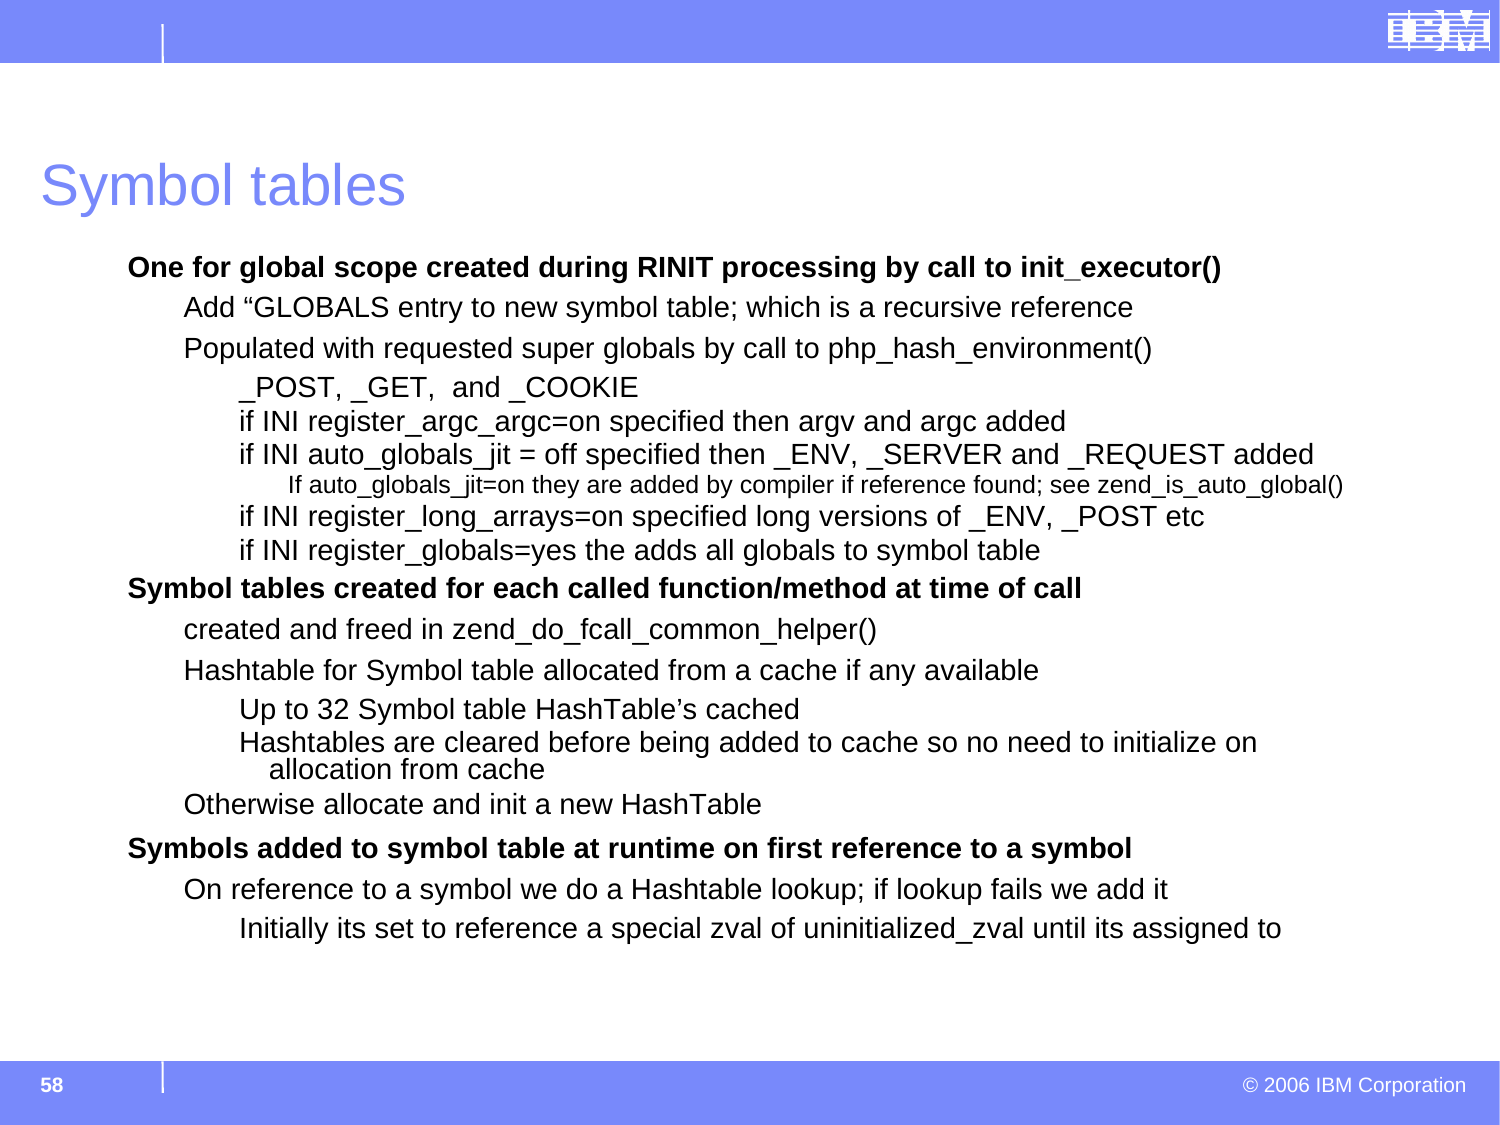

# Symbol tables
One for global scope created during RINIT processing by call to init_executor()‏
Add “GLOBALS entry to new symbol table; which is a recursive reference
Populated with requested super globals by call to php_hash_environment()
_POST, _GET, and _COOKIE
if INI register_argc_argc=on specified then argv and argc added
if INI auto_globals_jit = off specified then _ENV, _SERVER and _REQUEST added
If auto_globals_jit=on they are added by compiler if reference found; see zend_is_auto_global()
if INI register_long_arrays=on specified long versions of _ENV, _POST etc
if INI register_globals=yes the adds all globals to symbol table
Symbol tables created for each called function/method at time of call
created and freed in zend_do_fcall_common_helper()‏
Hashtable for Symbol table allocated from a cache if any available
Up to 32 Symbol table HashTable’s cached
Hashtables are cleared before being added to cache so no need to initialize on allocation from cache
Otherwise allocate and init a new HashTable
Symbols added to symbol table at runtime on first reference to a symbol
On reference to a symbol we do a Hashtable lookup; if lookup fails we add it
Initially its set to reference a special zval of uninitialized_zval until its assigned to
58